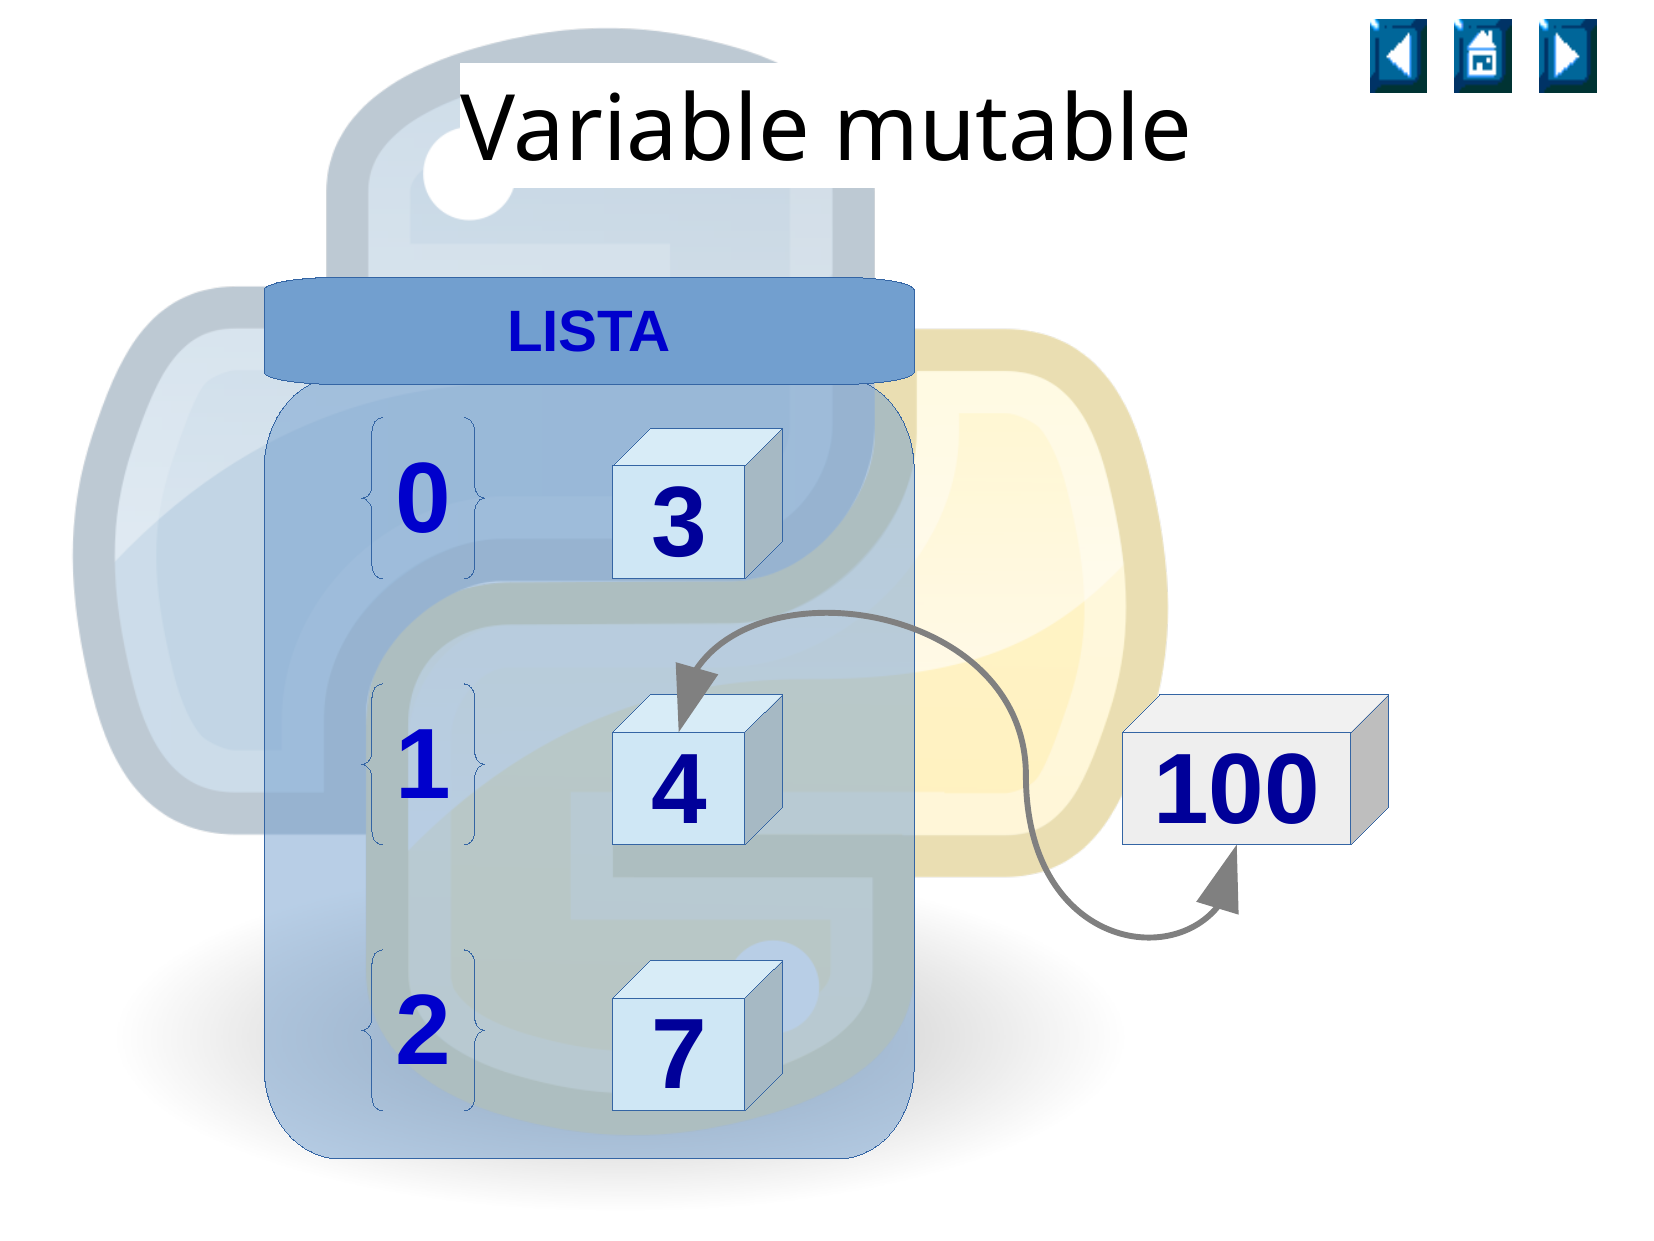

# Variable mutable
LISTA
0
3
1
4
100
2
7